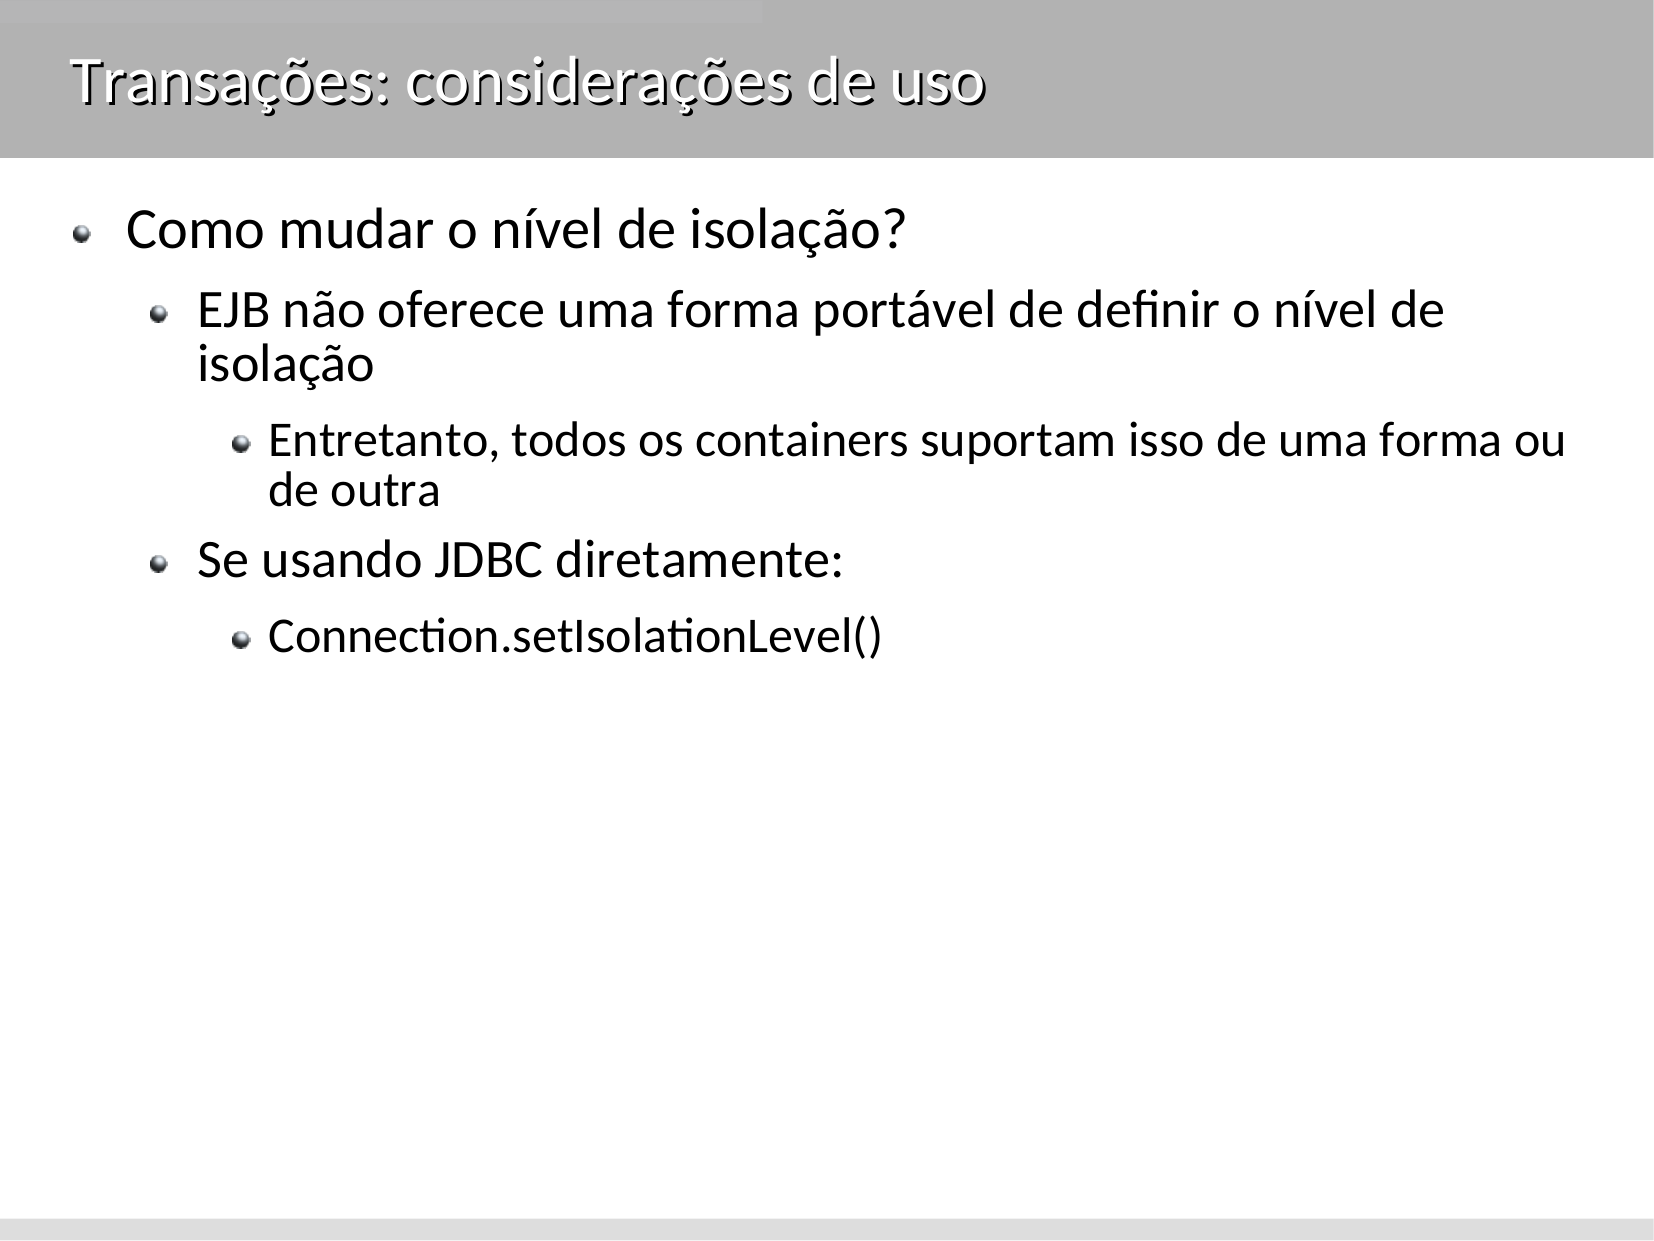

# Transações: considerações de uso
Como mudar o nível de isolação?
EJB não oferece uma forma portável de definir o nível de isolação
Entretanto, todos os containers suportam isso de uma forma ou de outra
Se usando JDBC diretamente:
Connection.setIsolationLevel()